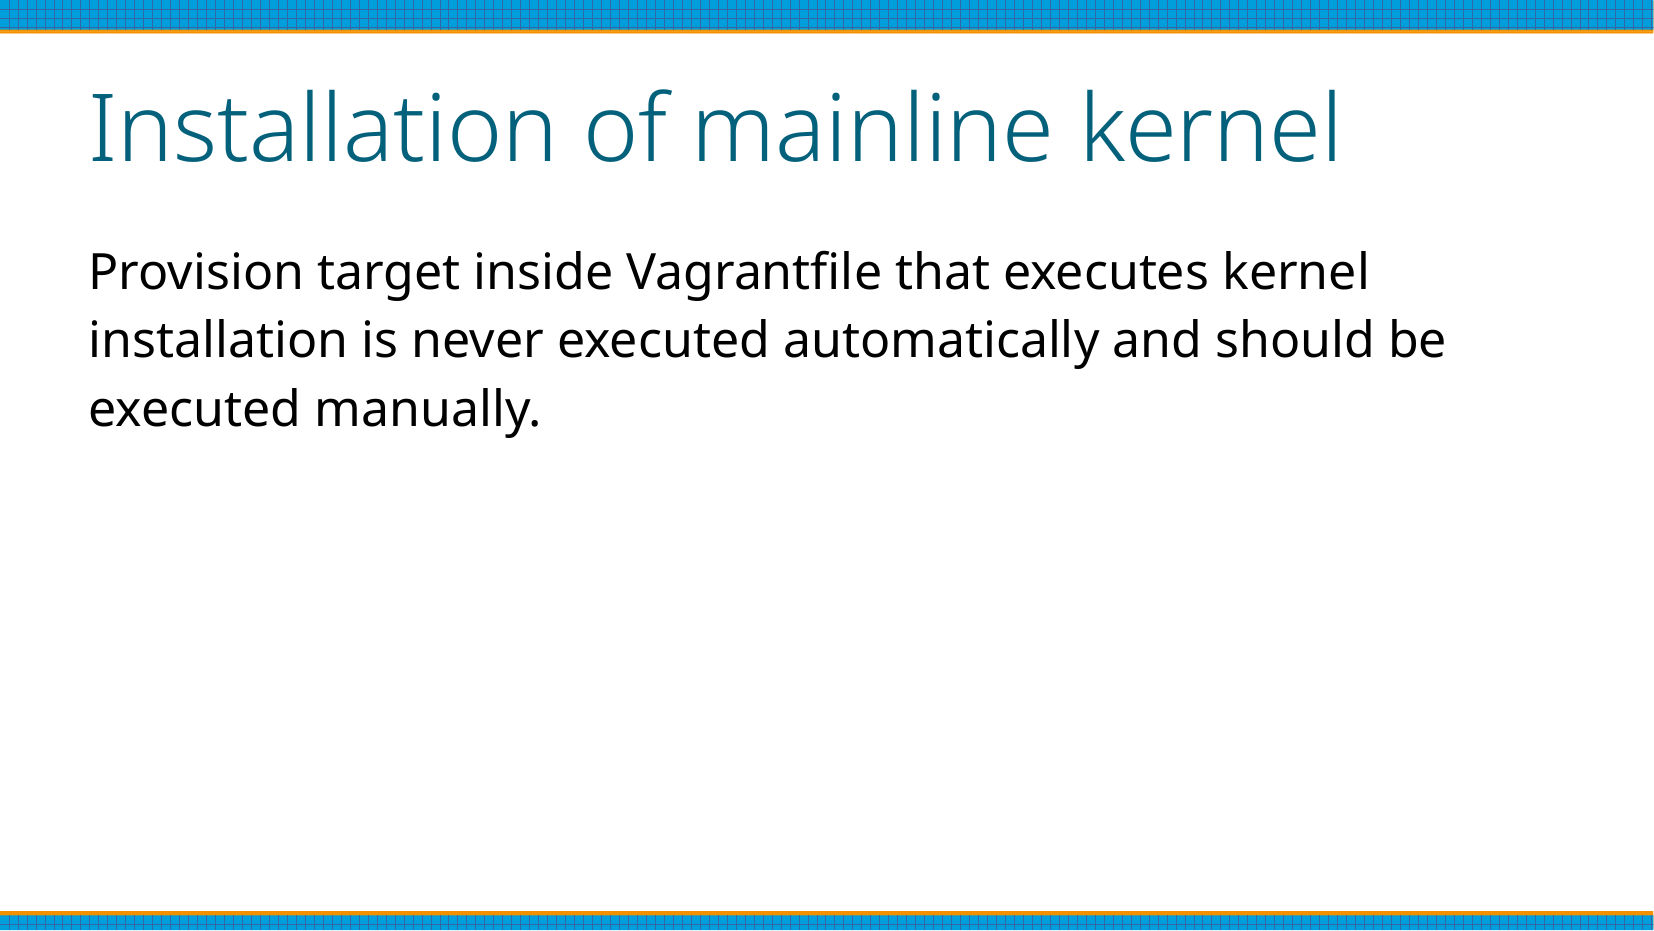

# Installation of mainline kernel
Provision target inside Vagrantfile that executes kernel installation is never executed automatically and should be executed manually.